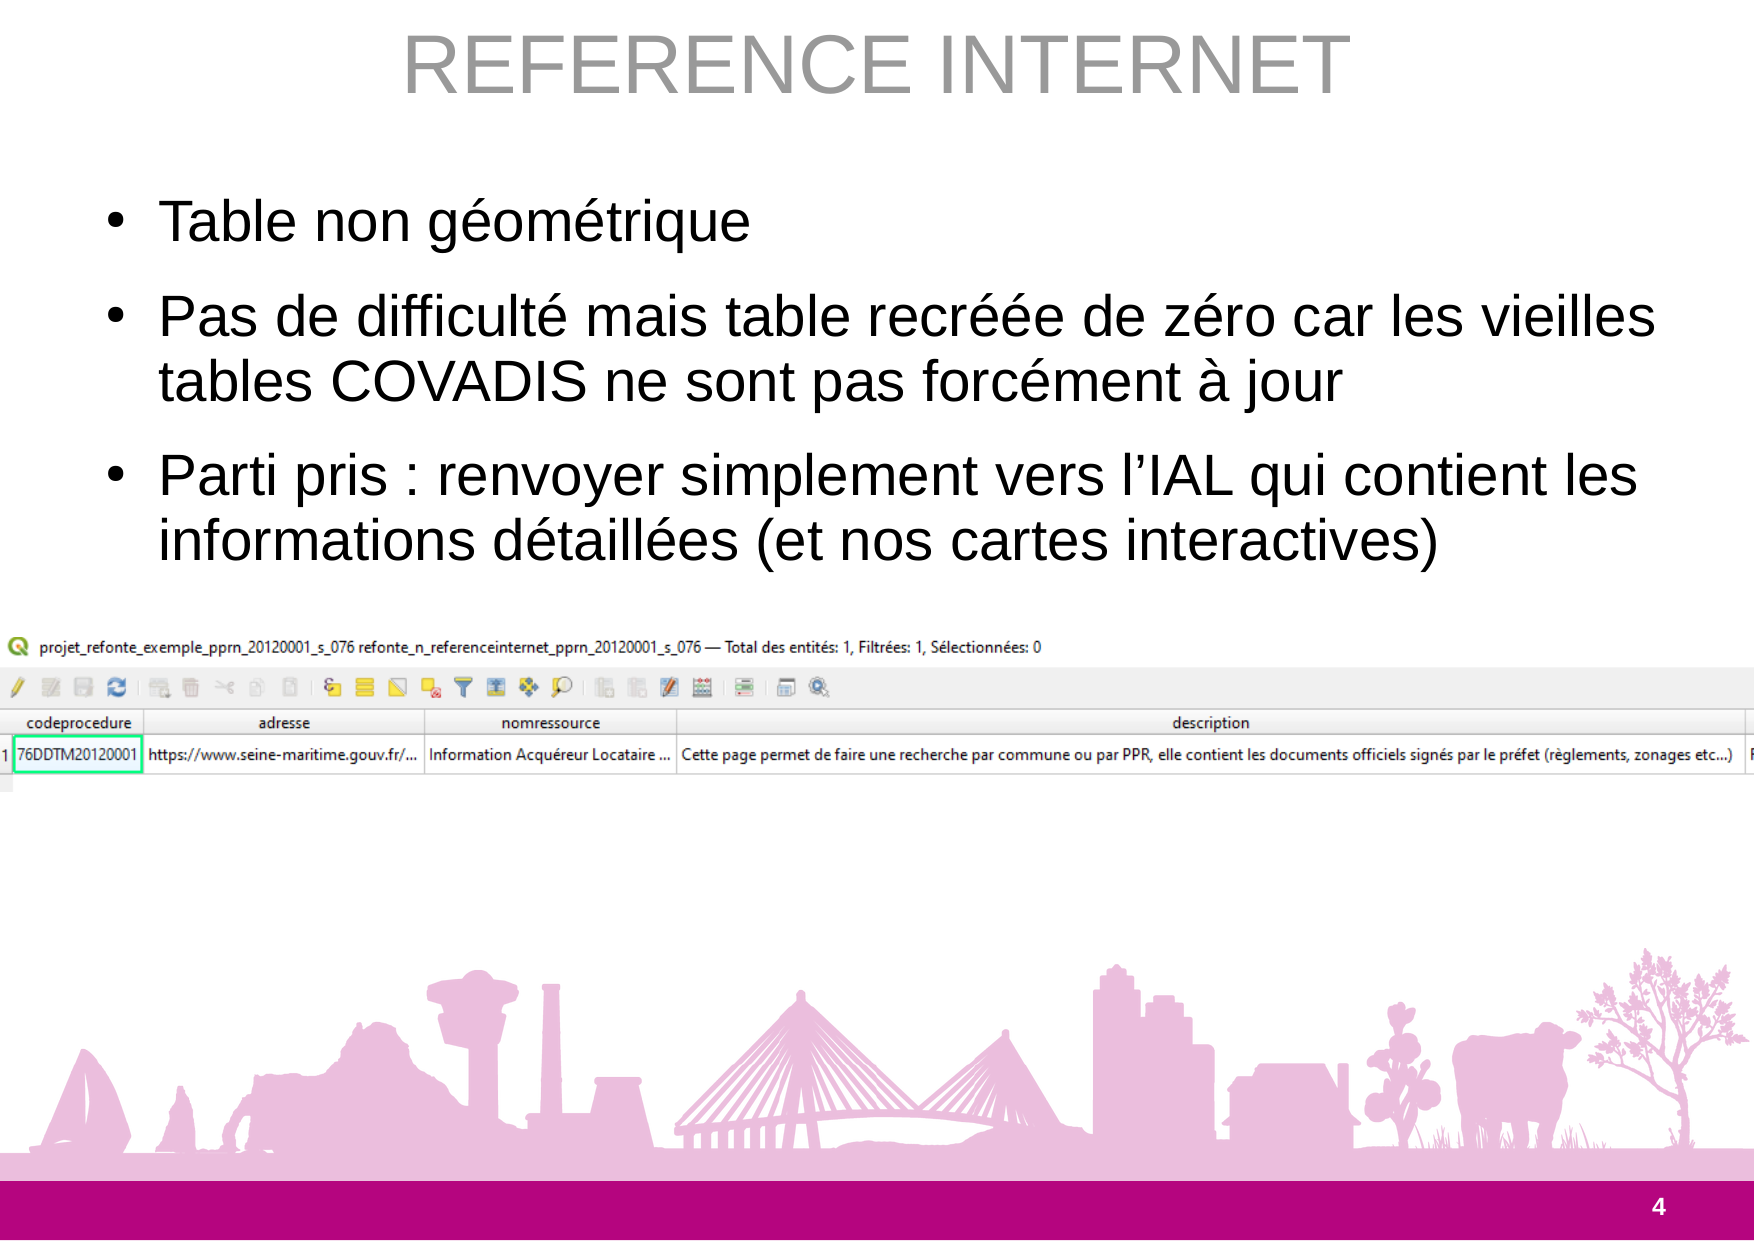

# REFERENCE INTERNET
Table non géométrique
Pas de difficulté mais table recréée de zéro car les vieilles tables COVADIS ne sont pas forcément à jour
Parti pris : renvoyer simplement vers l’IAL qui contient les informations détaillées (et nos cartes interactives)
4